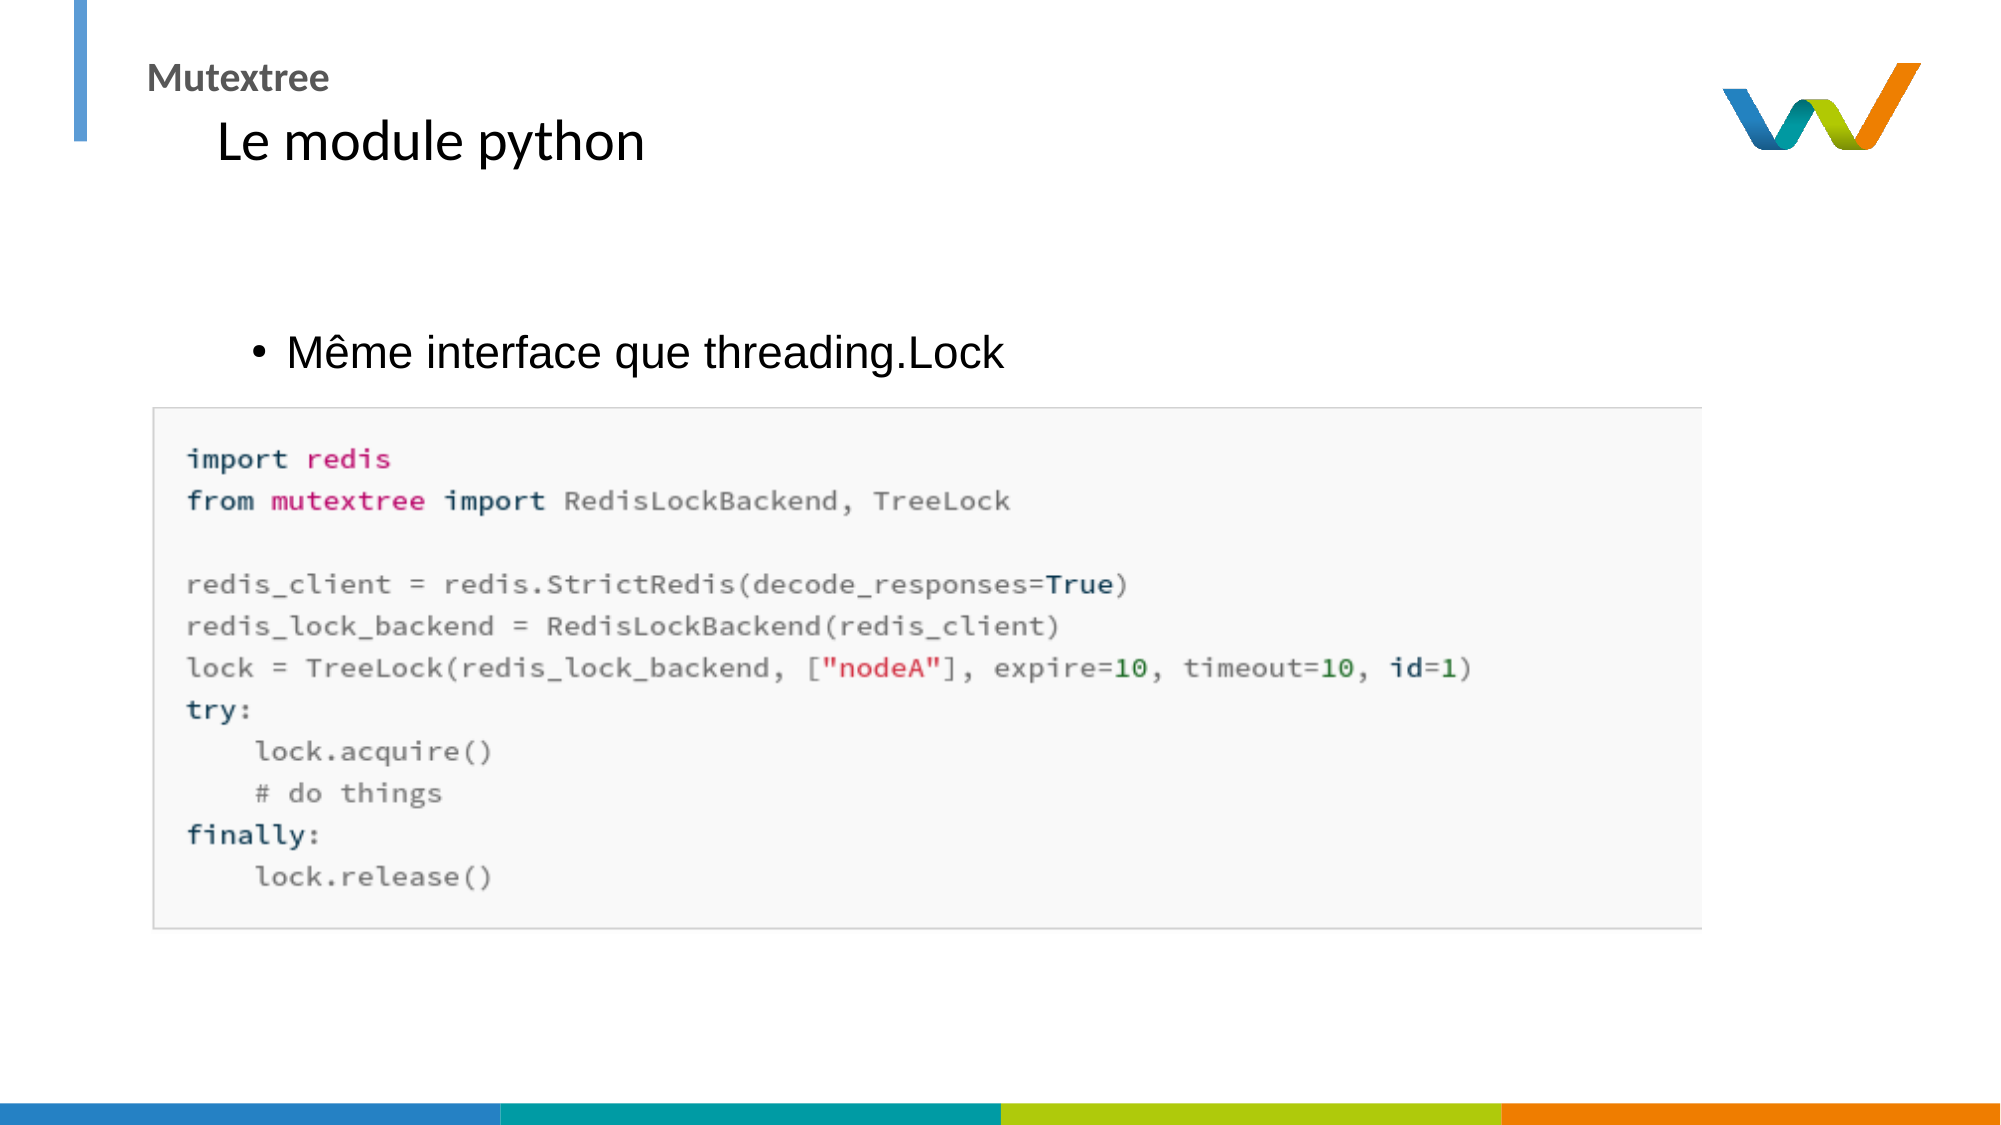

# Mutextree
Le module python
Même interface que threading.Lock